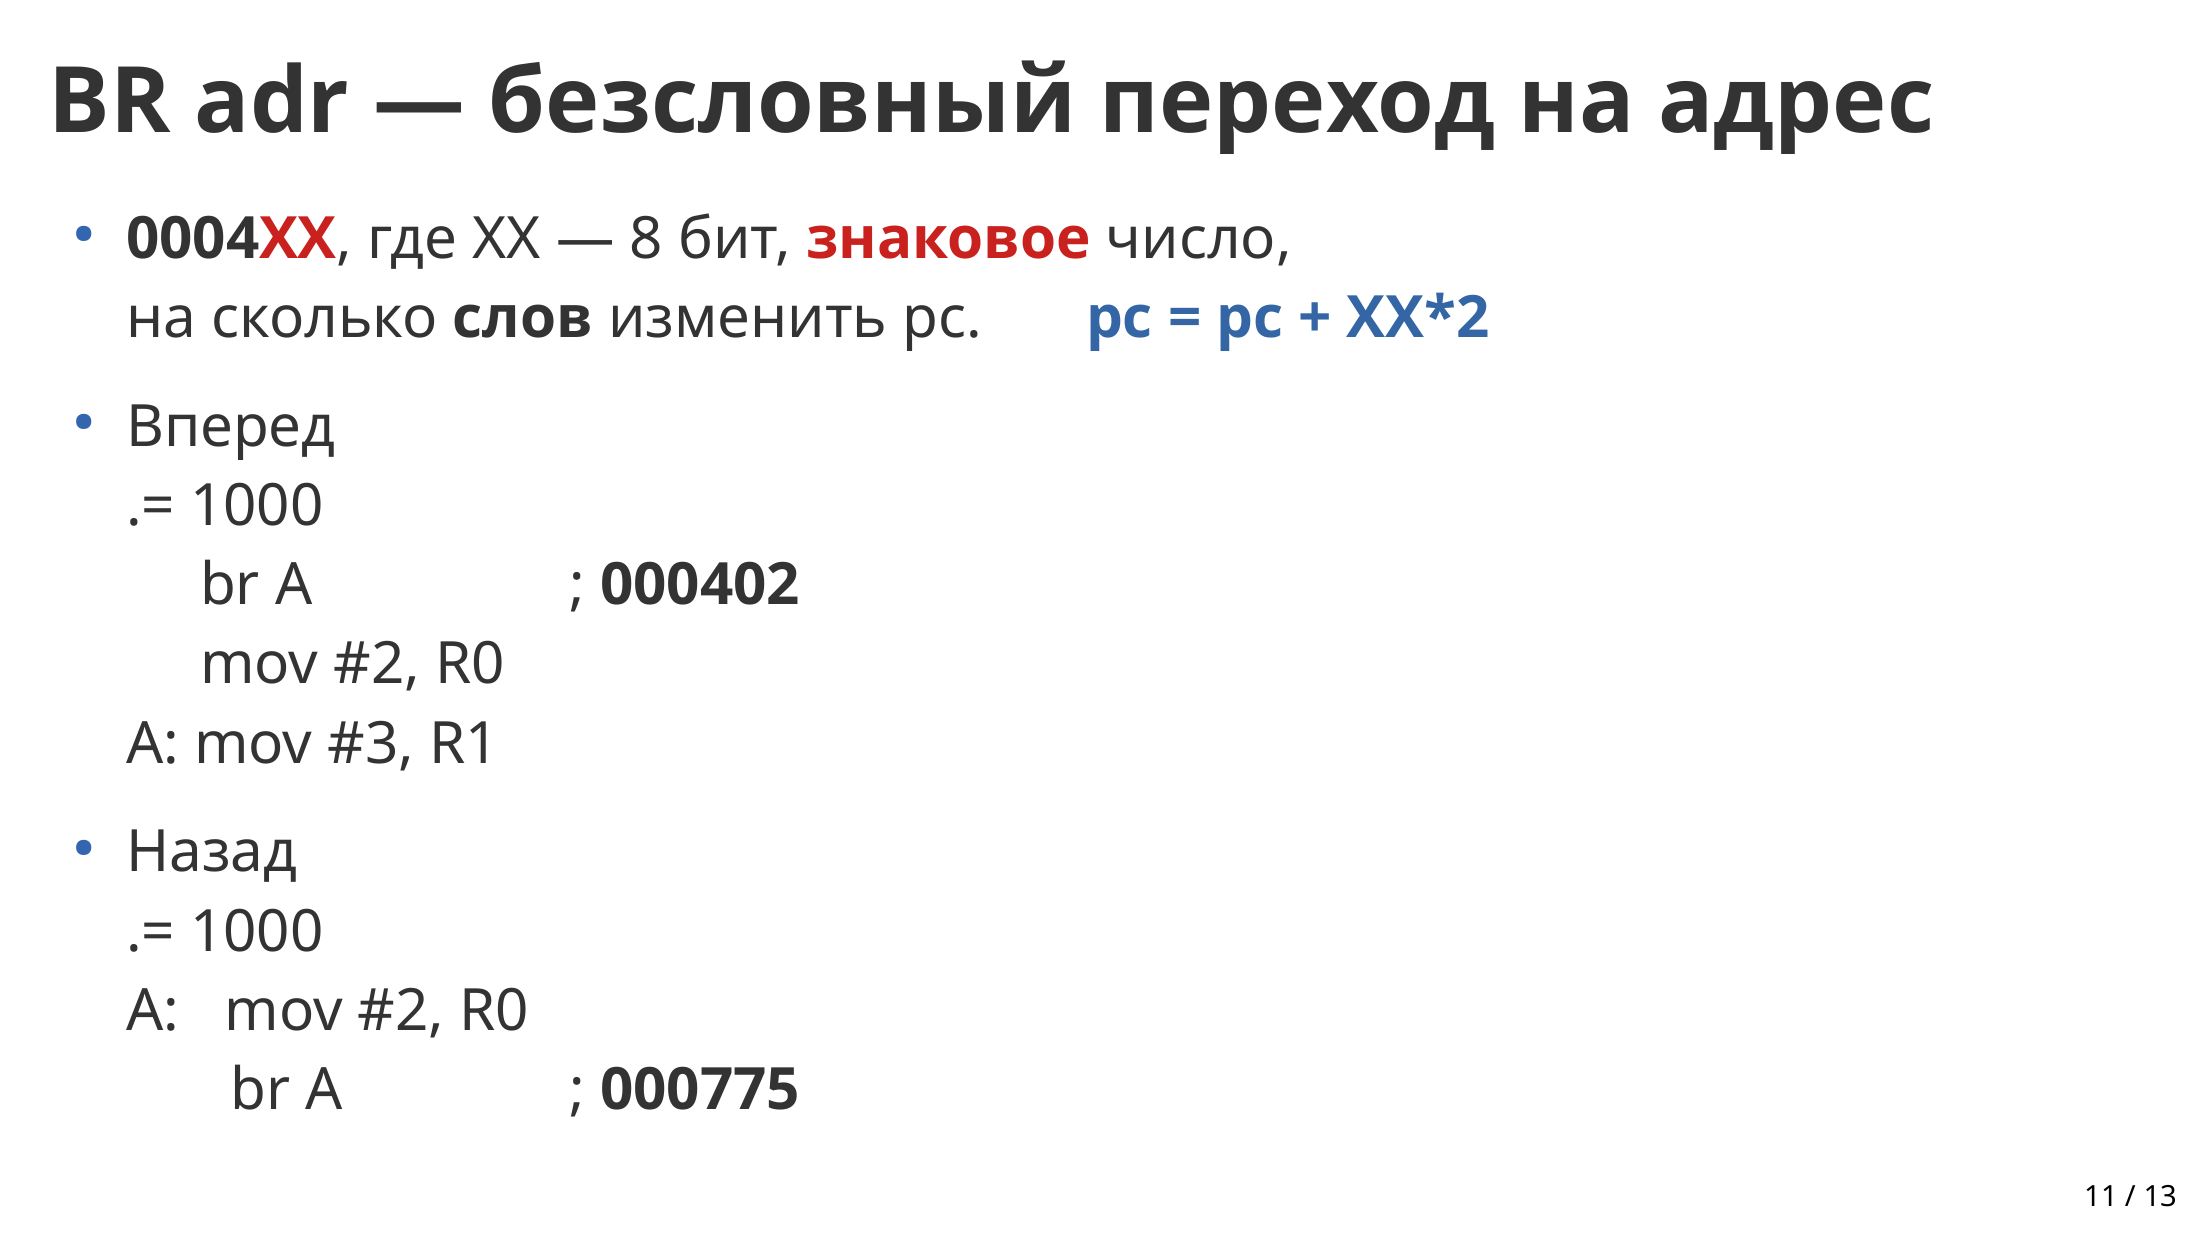

# BR adr — безсловный переход на адрес
0004XX, где ХХ — 8 бит, знаковое число,
на сколько слов изменить pc.		pc = pc + XX*2
Вперед
.= 1000
	br A	 			; 000402
	mov #2, R0
A: mov #3, R1
Назад
.= 1000
A: mov #2, R0
	 br A				; 000775
11